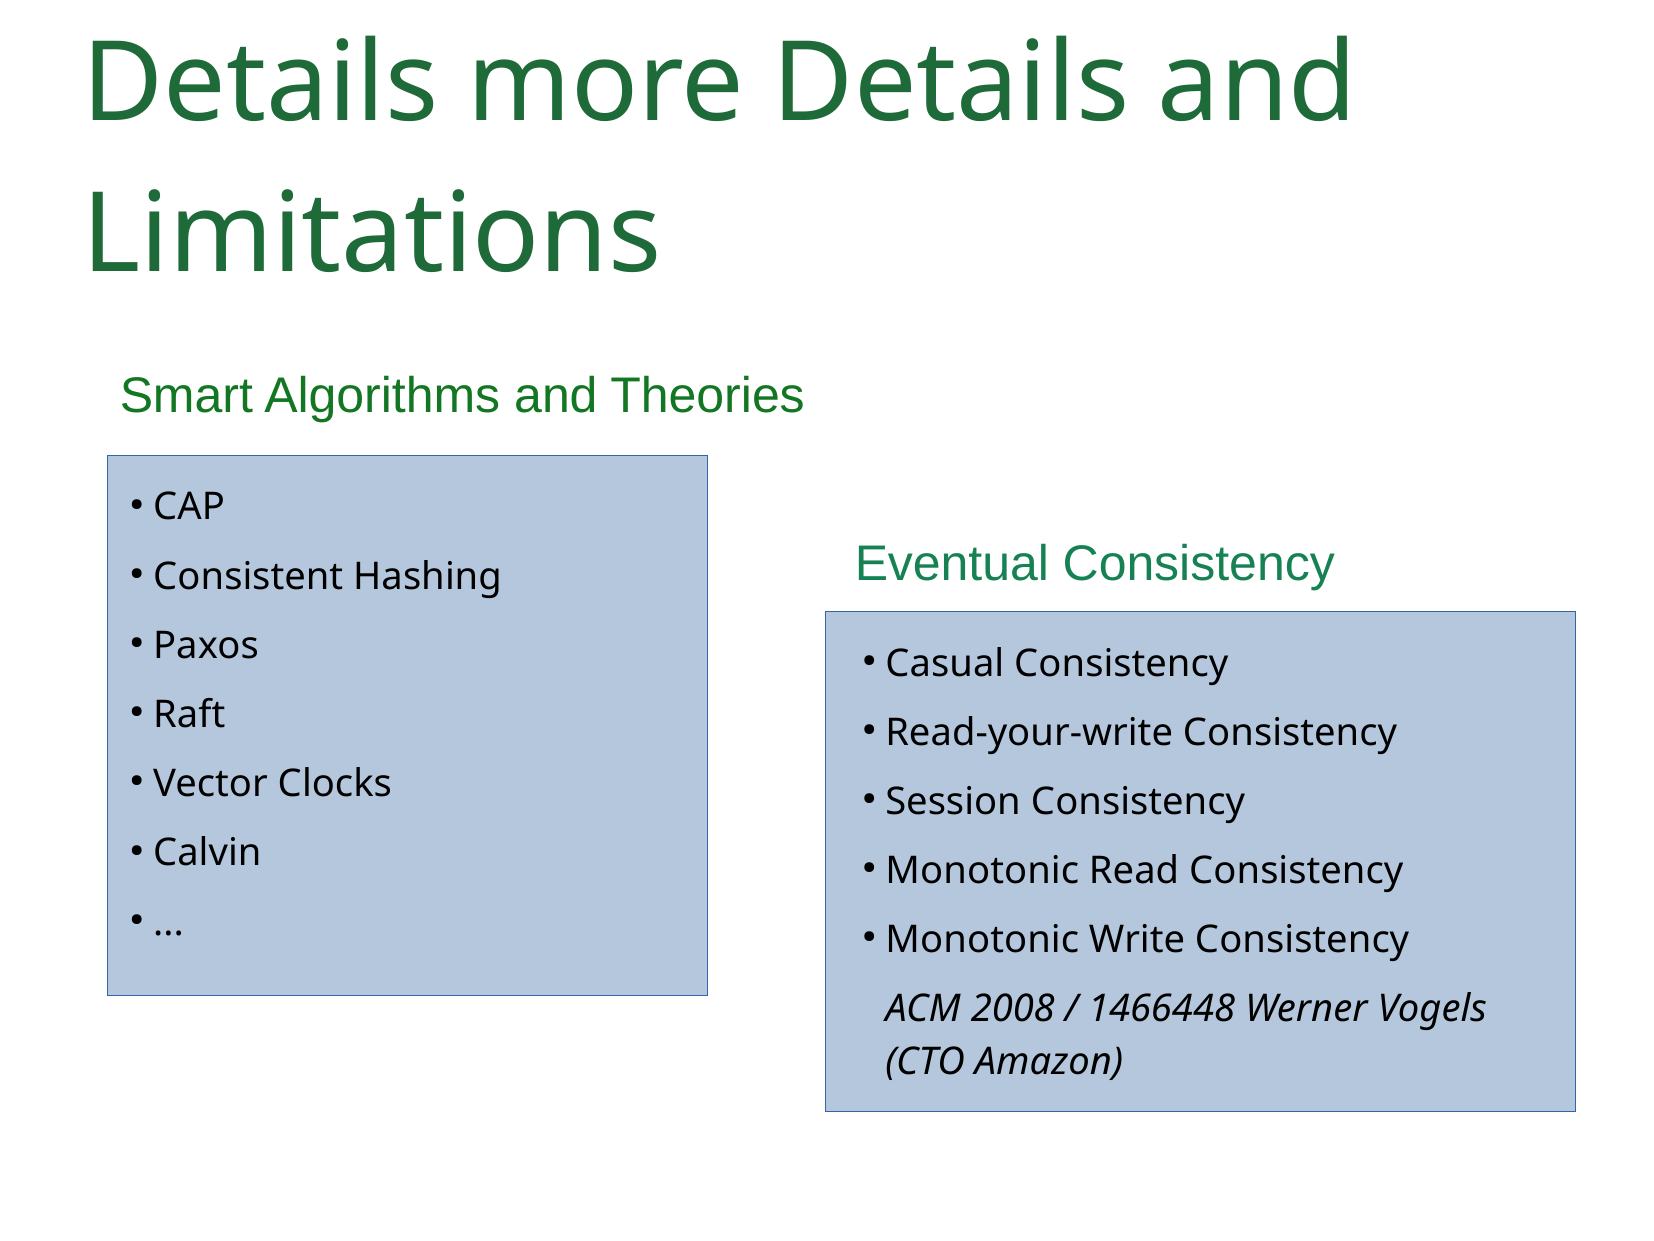

# Details more Details and Limitations
Smart Algorithms and Theories
CAP
Consistent Hashing
Paxos
Raft
Vector Clocks
Calvin
...
Eventual Consistency
Casual Consistency
Read-your-write Consistency
Session Consistency
Monotonic Read Consistency
Monotonic Write Consistency
ACM 2008 / 1466448 Werner Vogels (CTO Amazon)